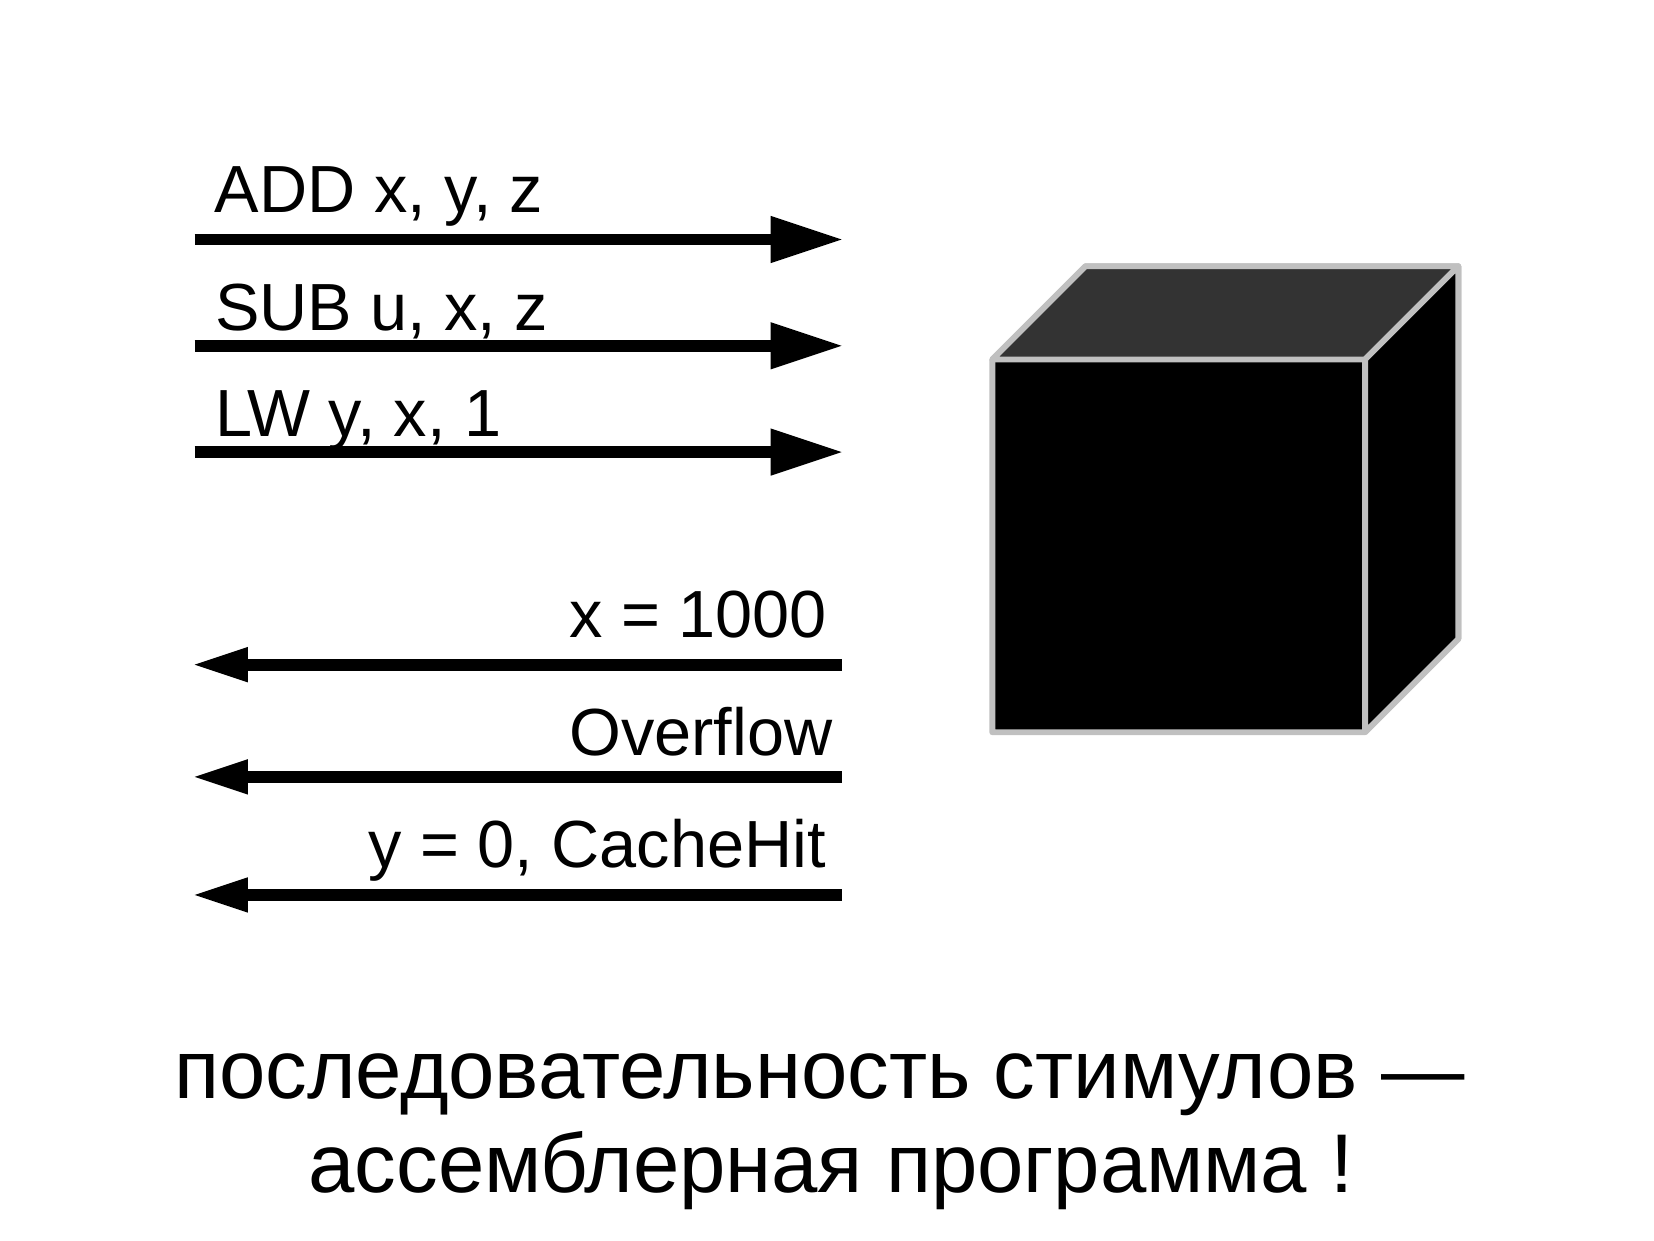

#
ADD x, y, z
SUB u, x, z
LW y, x, 1
x = 1000
Overflow
y = 0, CacheHit
последовательность стимулов —
ассемблерная программа !